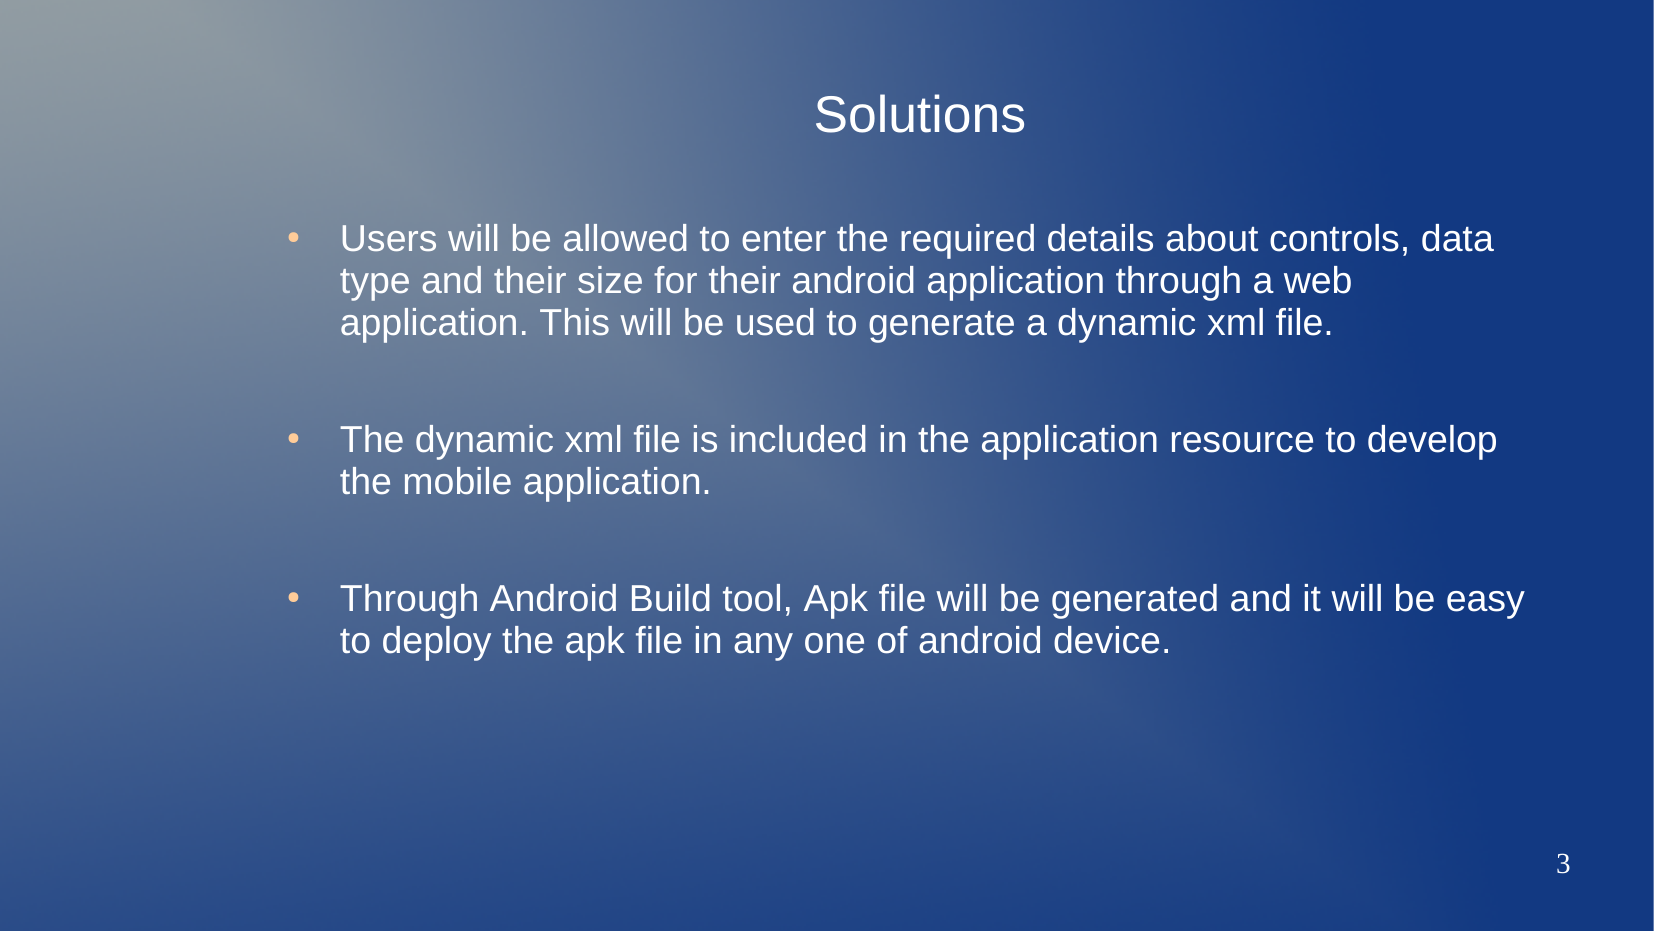

# Solutions
Users will be allowed to enter the required details about controls, data type and their size for their android application through a web application. This will be used to generate a dynamic xml file.
The dynamic xml file is included in the application resource to develop the mobile application.
Through Android Build tool, Apk file will be generated and it will be easy to deploy the apk file in any one of android device.
3